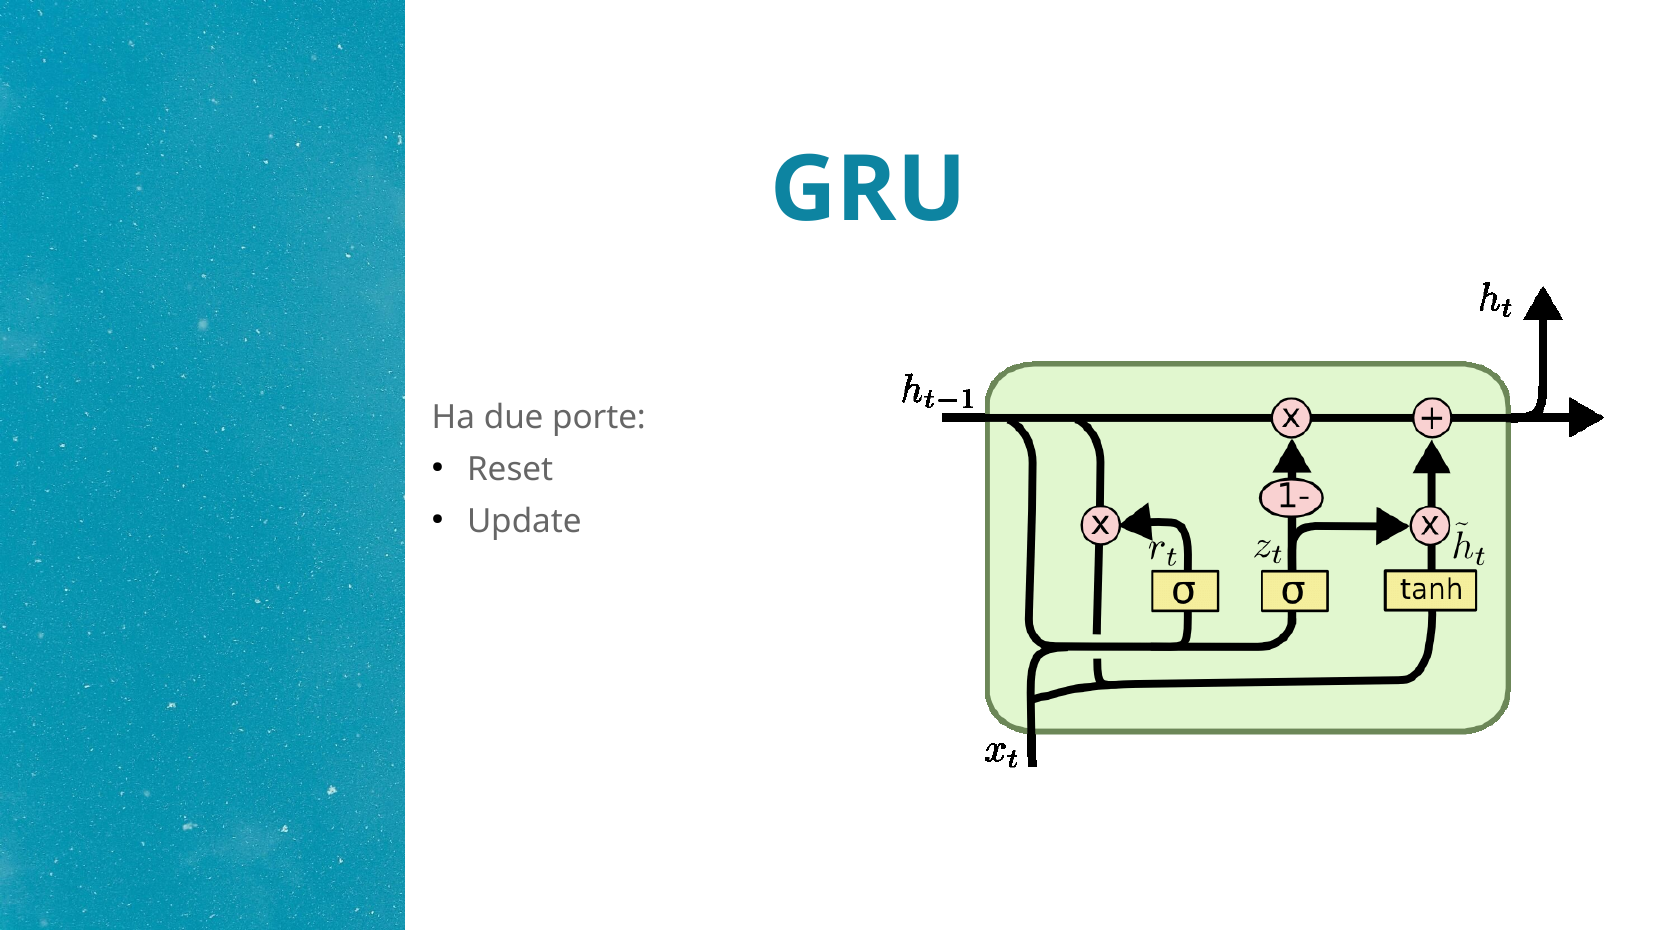

# GRU
Ha due porte:
Reset
Update